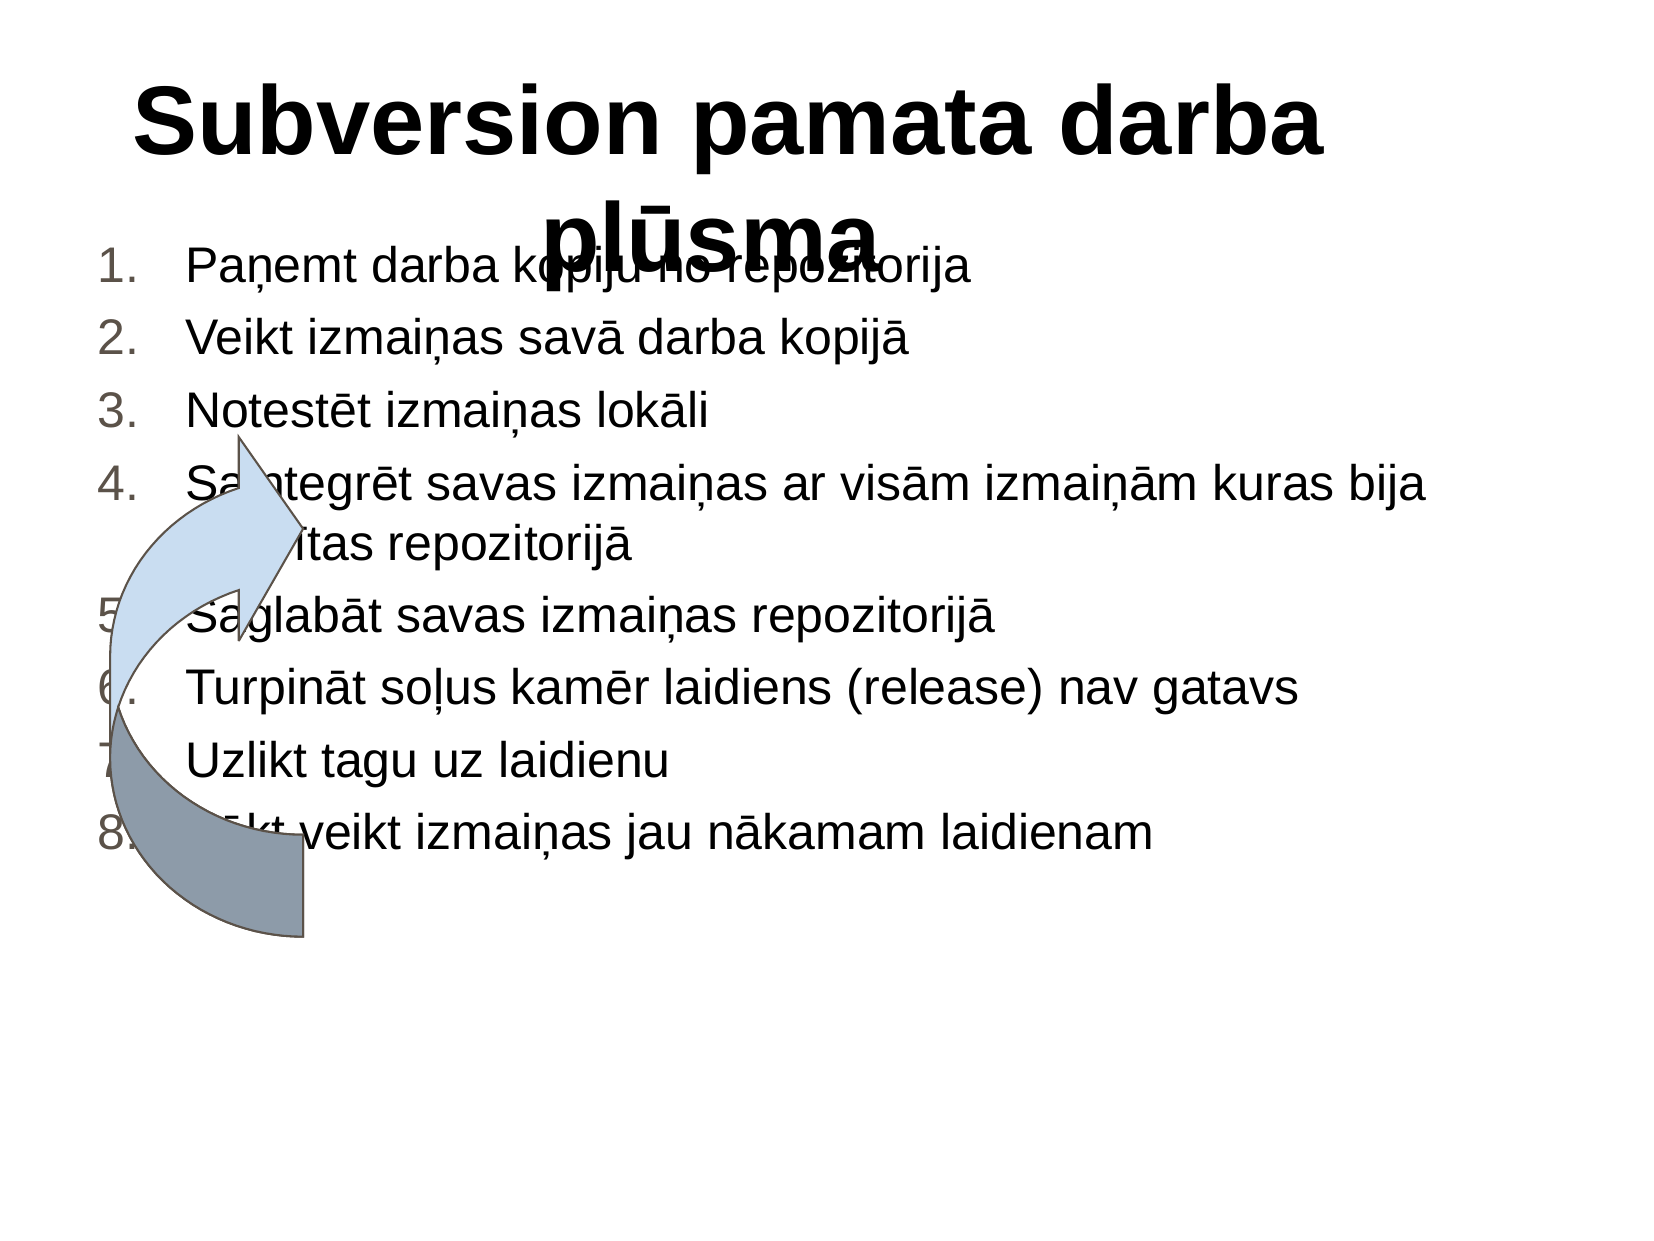

# Subversion pamata darba plūsma
Paņemt darba kopiju no repozitorija
Veikt izmaiņas savā darba kopijā
Notestēt izmaiņas lokāli
Saintegrēt savas izmaiņas ar visām izmaiņām kuras bija izdarītas repozitorijā
Saglabāt savas izmaiņas repozitorijā
Turpināt soļus kamēr laidiens (release) nav gatavs
Uzlikt tagu uz laidienu
Sākt veikt izmaiņas jau nākamam laidienam